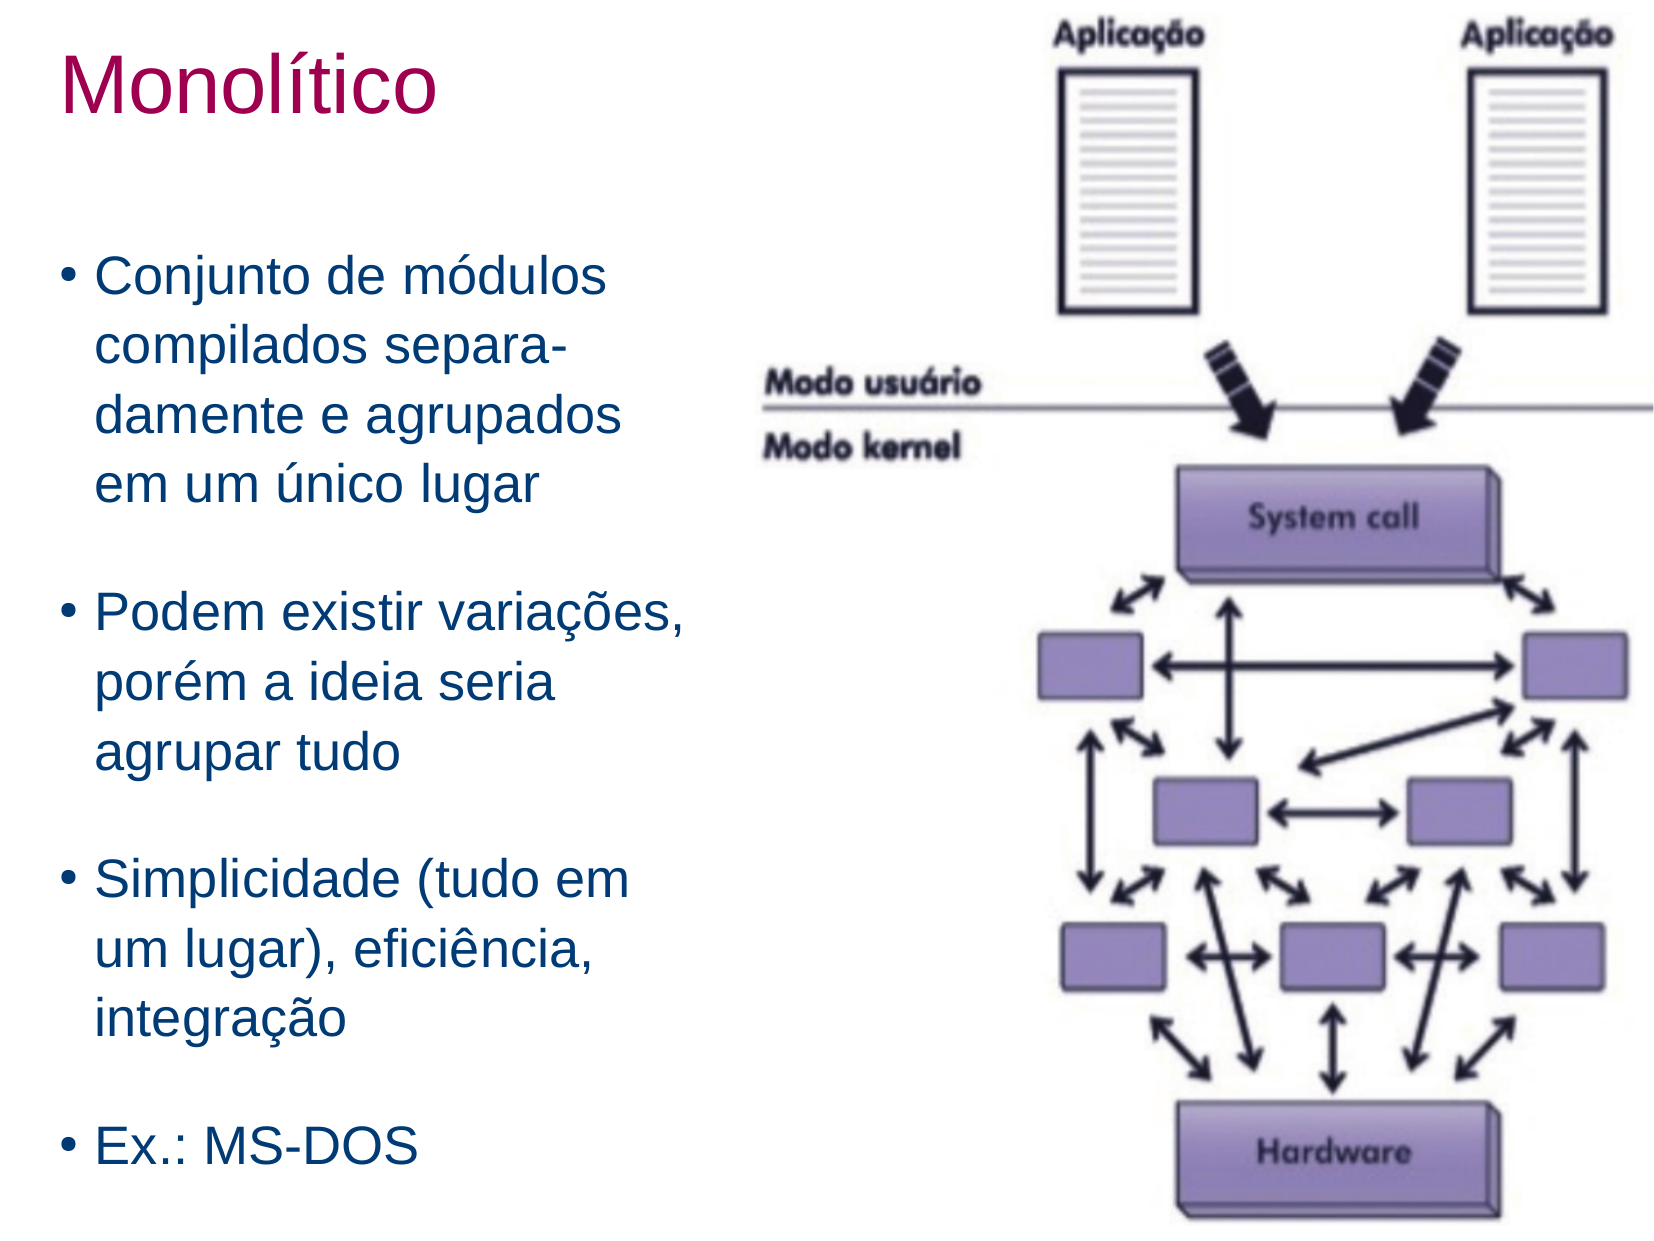

9
# Monolítico
Conjunto de módulos compilados separa-damente e agrupados em um único lugar
Podem existir variações, porém a ideia seria agrupar tudo
Simplicidade (tudo em um lugar), eficiência, integração
Ex.: MS-DOS